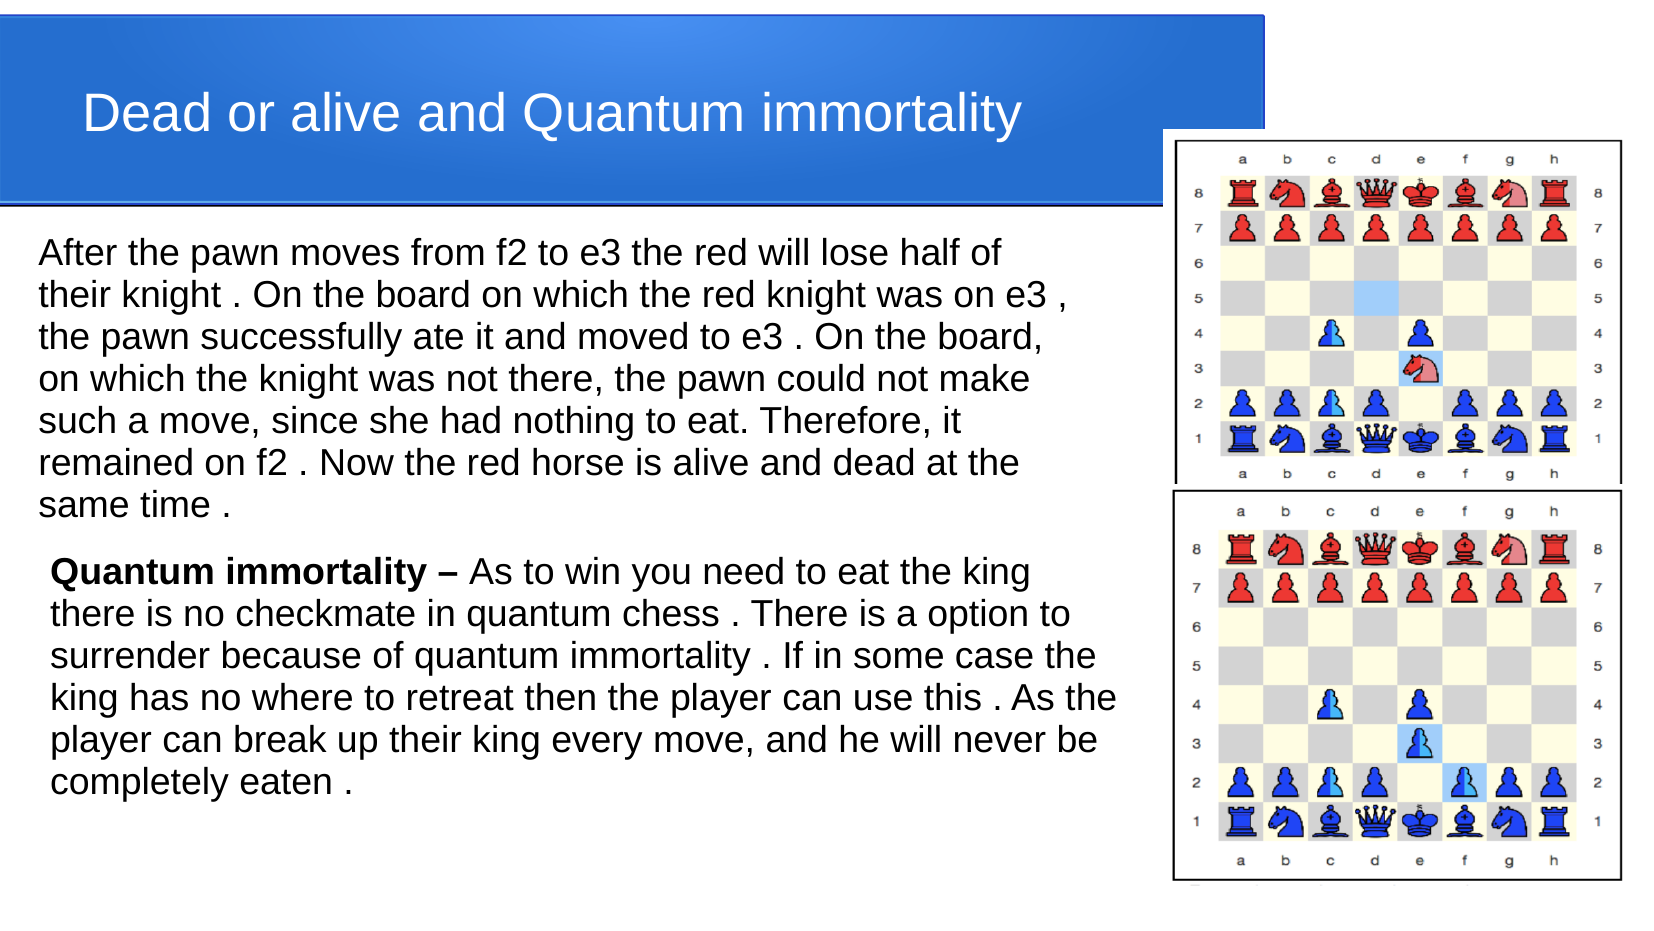

# Dead or alive and Quantum immortality
After the pawn moves from f2 to e3 the red will lose half of their knight . On the board on which the red knight was on e3 , the pawn successfully ate it and moved to e3 . On the board, on which the knight was not there, the pawn could not make such a move, since she had nothing to eat. Therefore, it remained on f2 . Now the red horse is alive and dead at the same time .
Quantum immortality – As to win you need to eat the king there is no checkmate in quantum chess . There is a option to surrender because of quantum immortality . If in some case the king has no where to retreat then the player can use this . As the player can break up their king every move, and he will never be completely eaten .